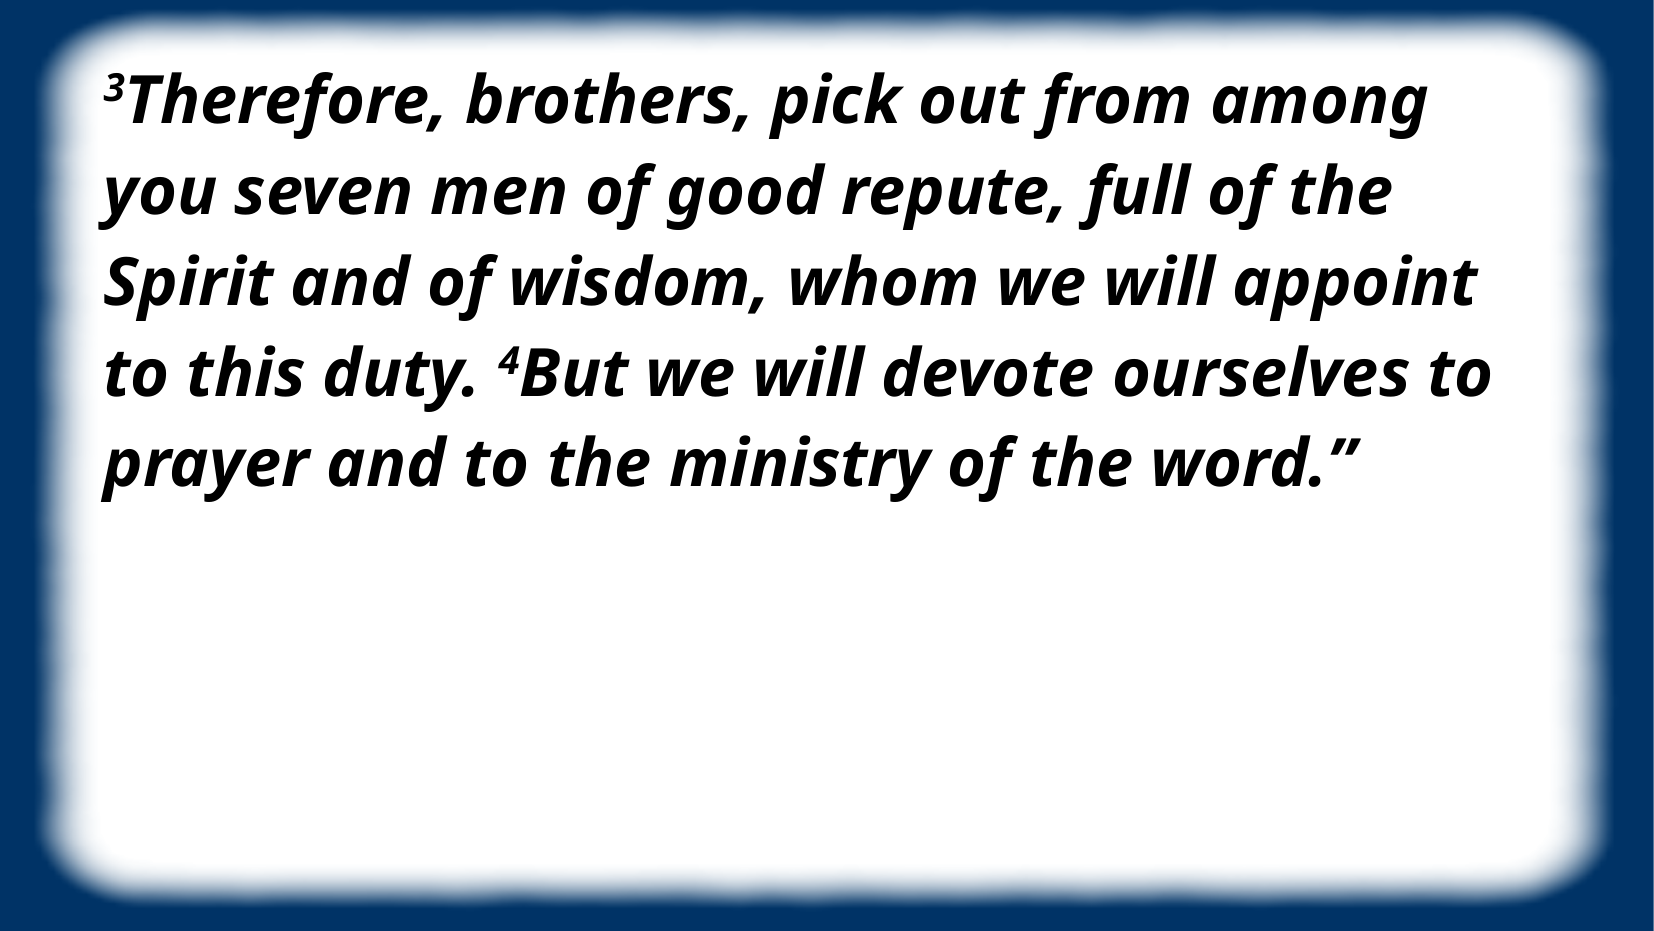

3Therefore, brothers, pick out from among you seven men of good repute, full of the Spirit and of wisdom, whom we will appoint to this duty. 4But we will devote ourselves to prayer and to the ministry of the word.”